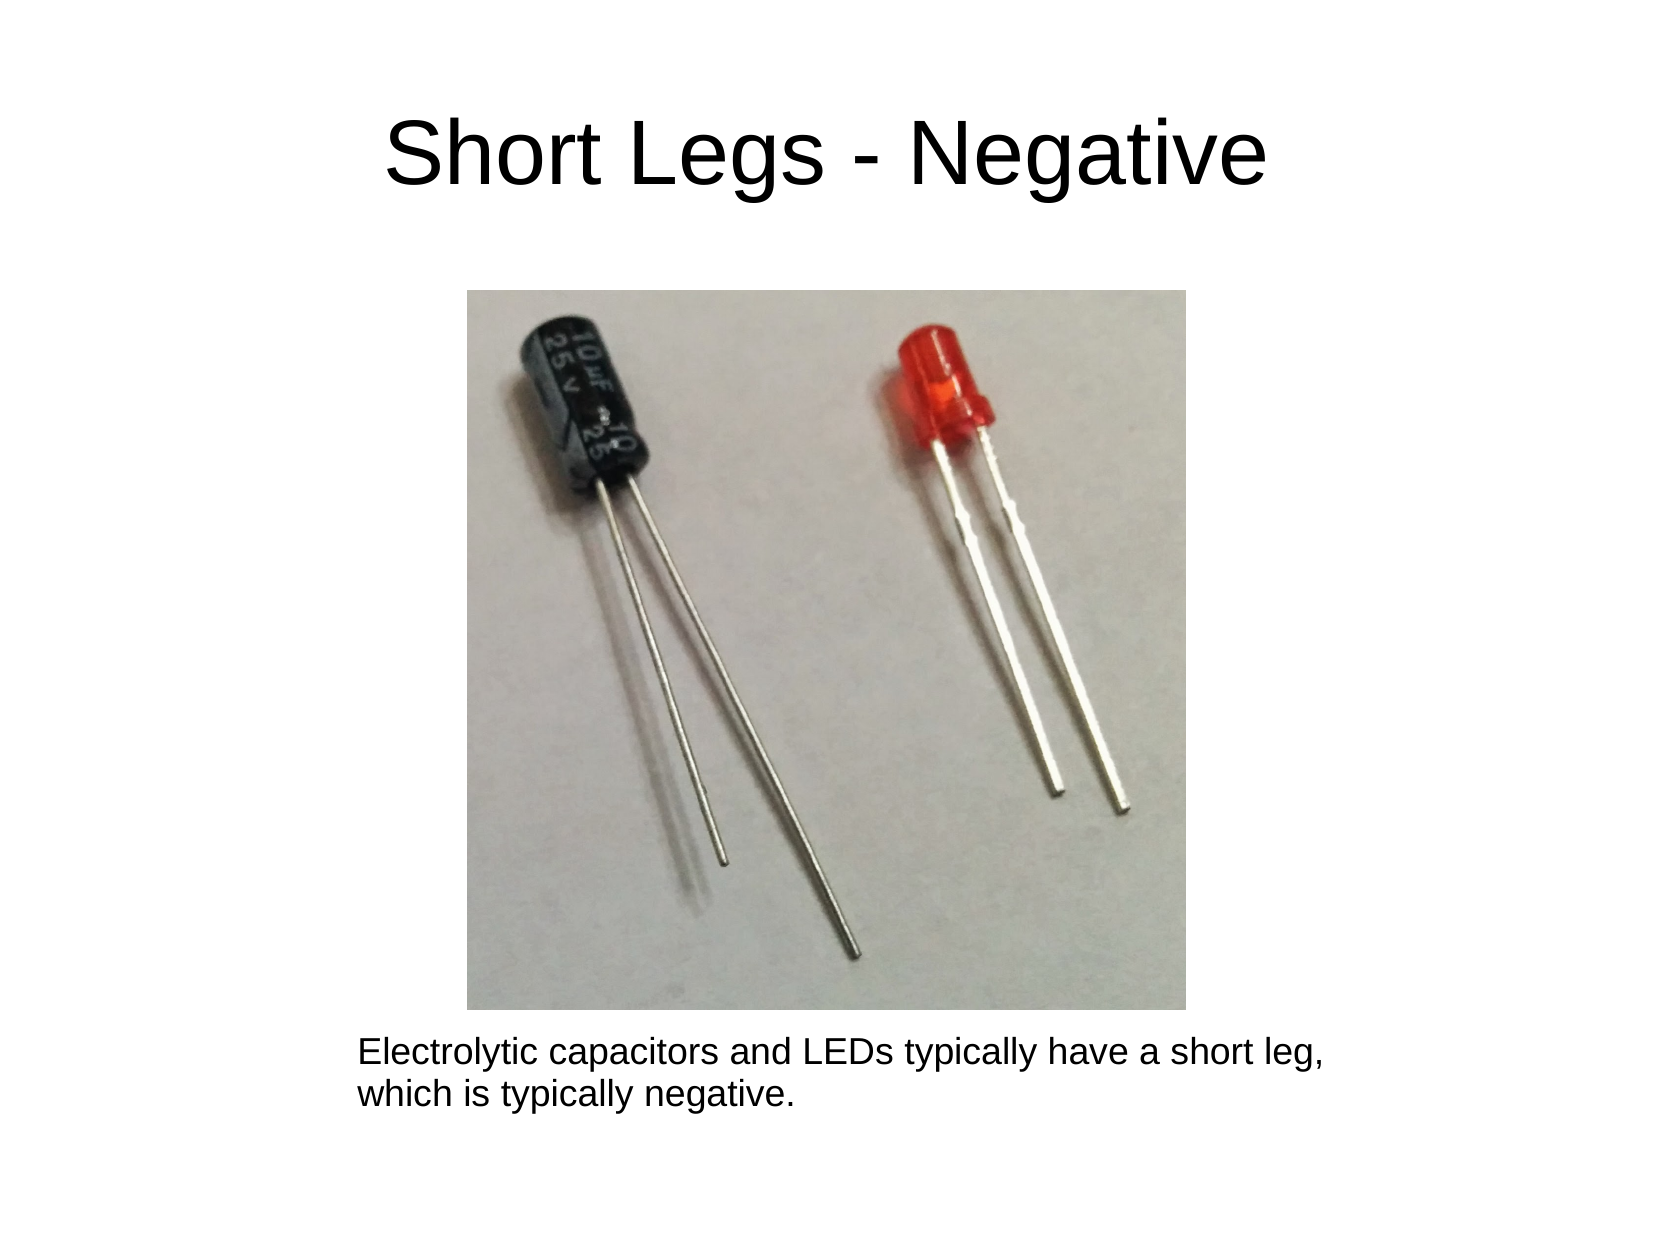

# Short Legs - Negative
Electrolytic capacitors and LEDs typically have a short leg,
which is typically negative.